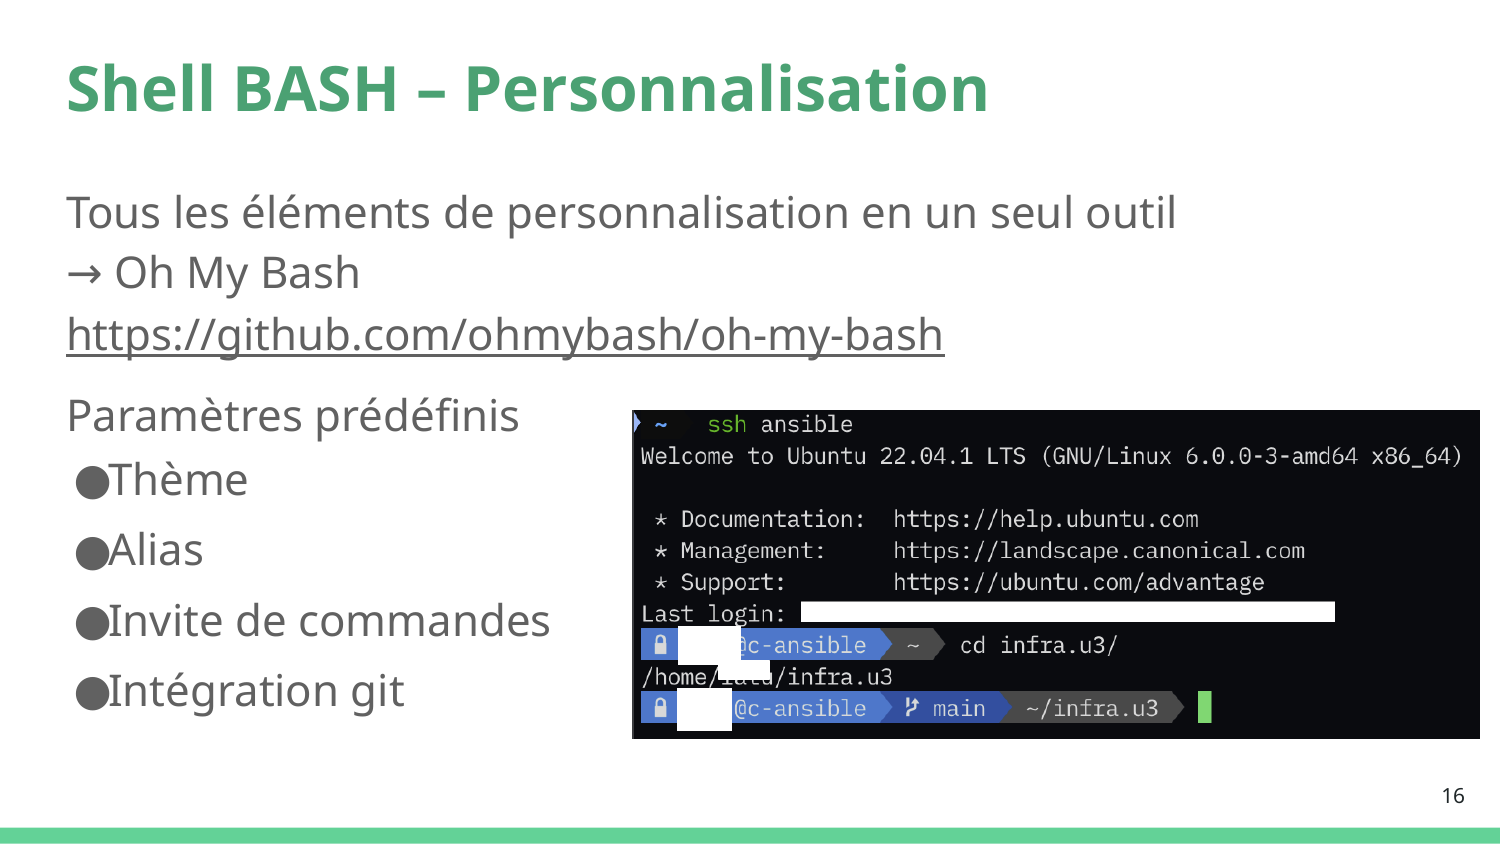

# Shell BASH – Personnalisation
Tous les éléments de personnalisation en un seul outil
→ Oh My Bash
https://github.com/ohmybash/oh-my-bash
Paramètres prédéfinis
Thème
Alias
Invite de commandes
Intégration git